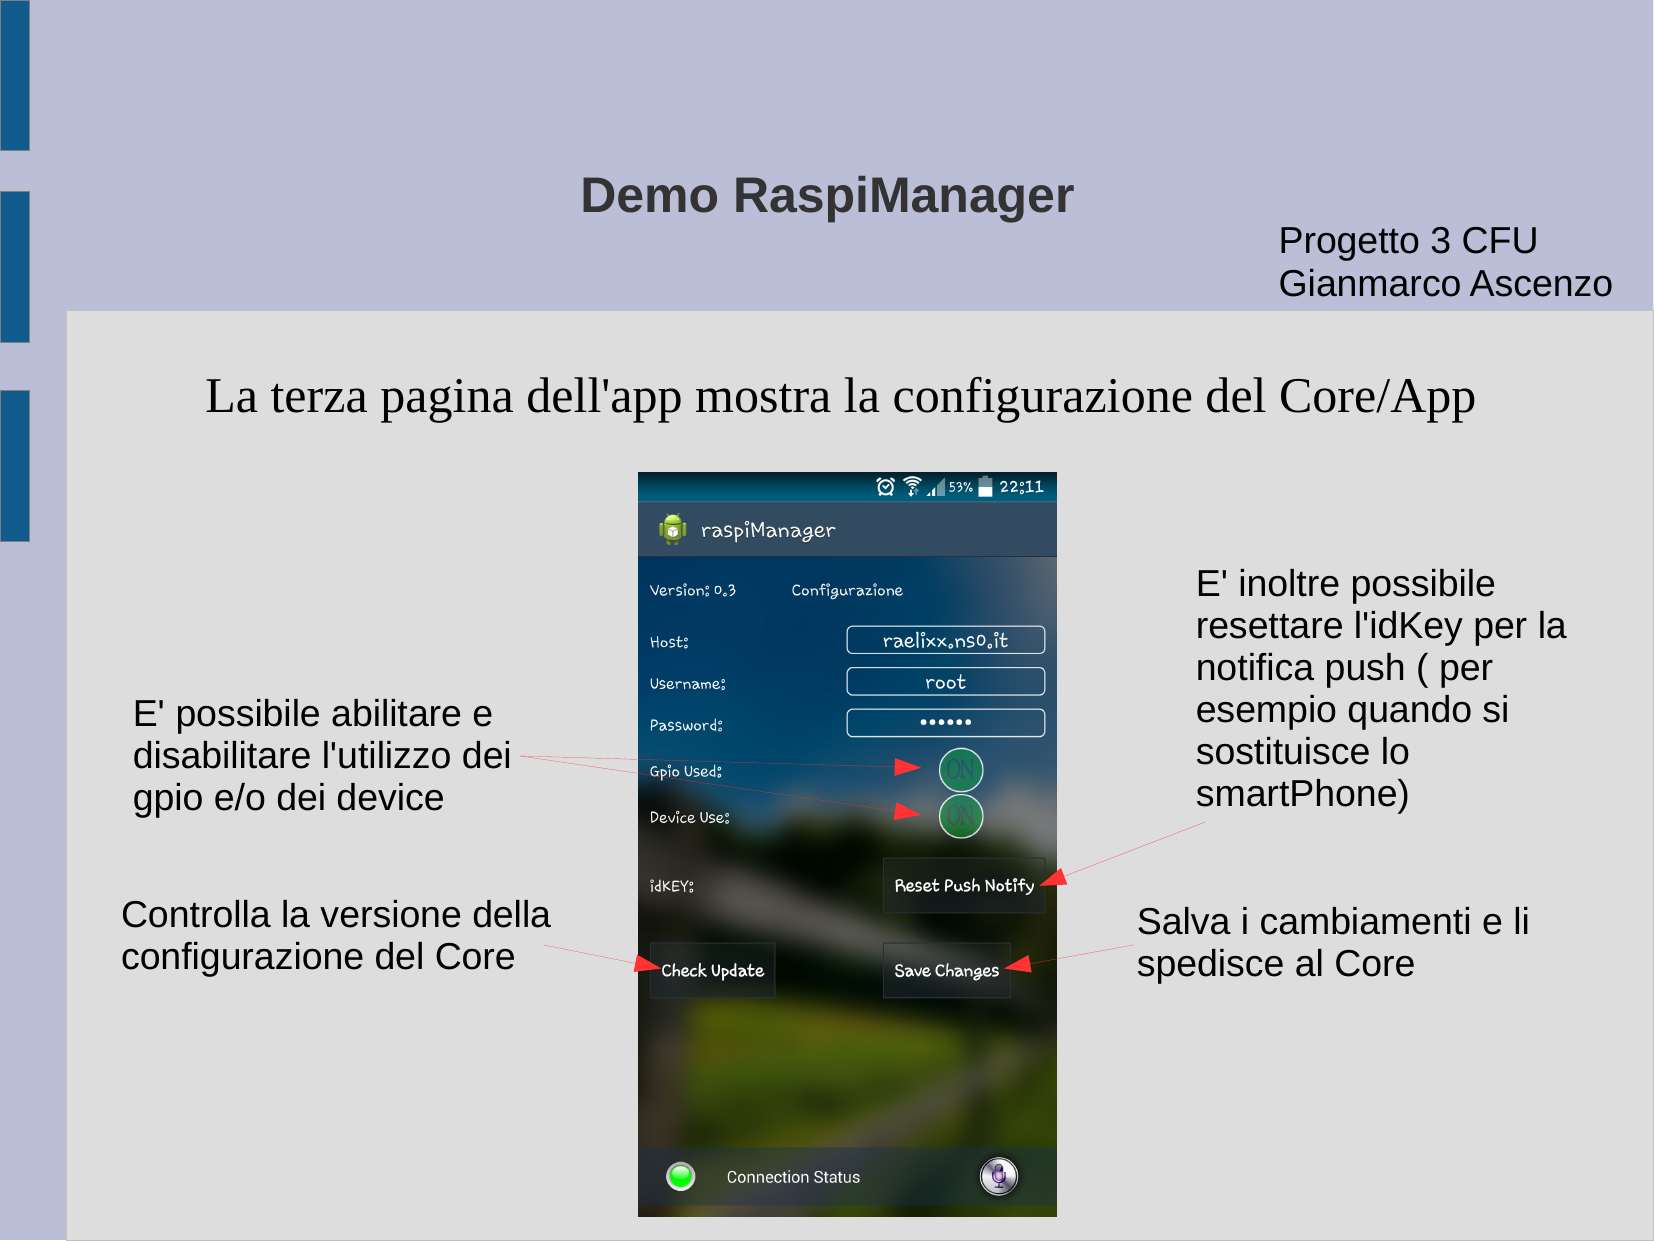

# Demo RaspiManager
Progetto 3 CFU Gianmarco Ascenzo
La terza pagina dell'app mostra la configurazione del Core/App
E' inoltre possibile resettare l'idKey per la notifica push ( per esempio quando si sostituisce lo smartPhone)
E' possibile abilitare e disabilitare l'utilizzo dei gpio e/o dei device
Controlla la versione della configurazione del Core
Salva i cambiamenti e li spedisce al Core